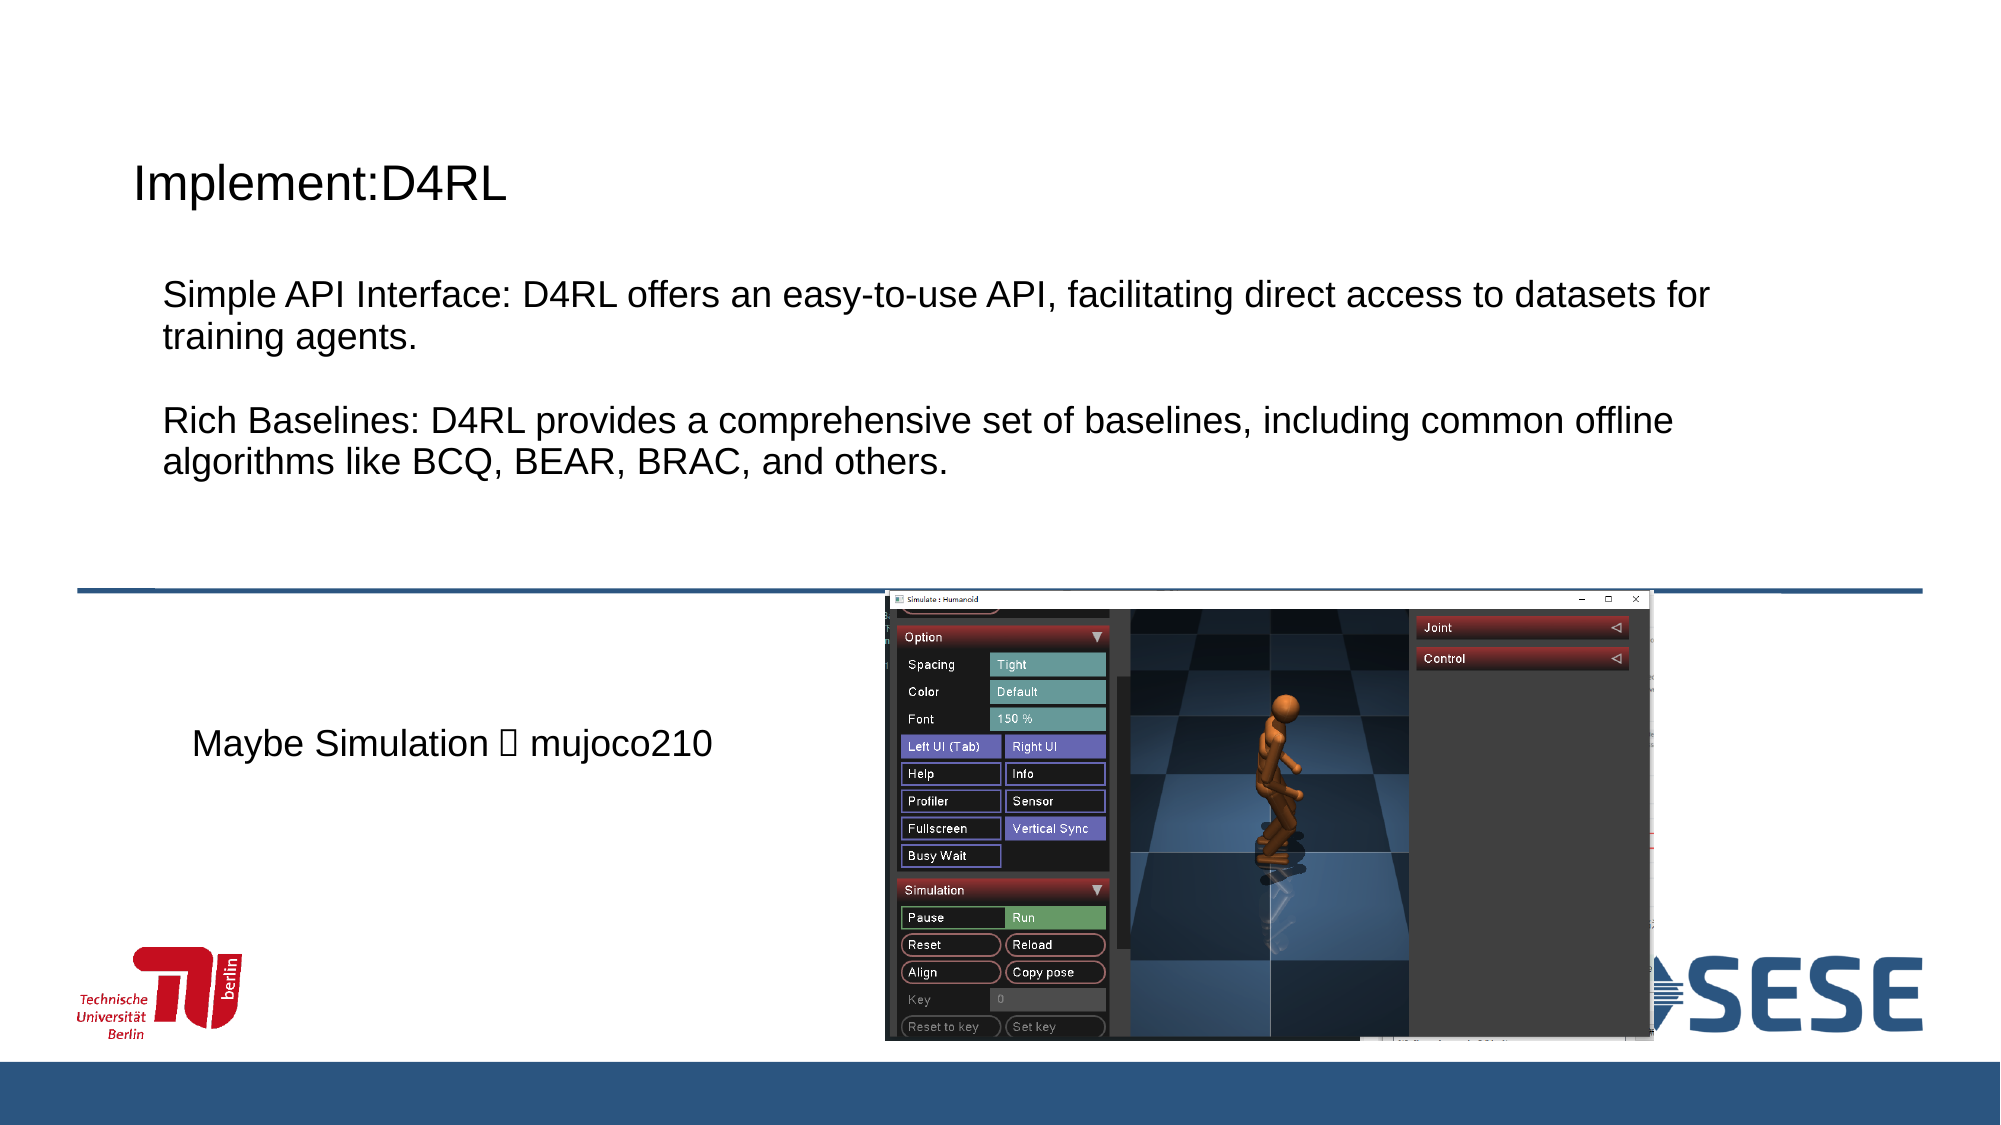

Implement:D4RL
Simple API Interface: D4RL offers an easy-to-use API, facilitating direct access to datasets for training agents.
Rich Baselines: D4RL provides a comprehensive set of baselines, including common offline algorithms like BCQ, BEAR, BRAC, and others.
Maybe Simulation？mujoco210